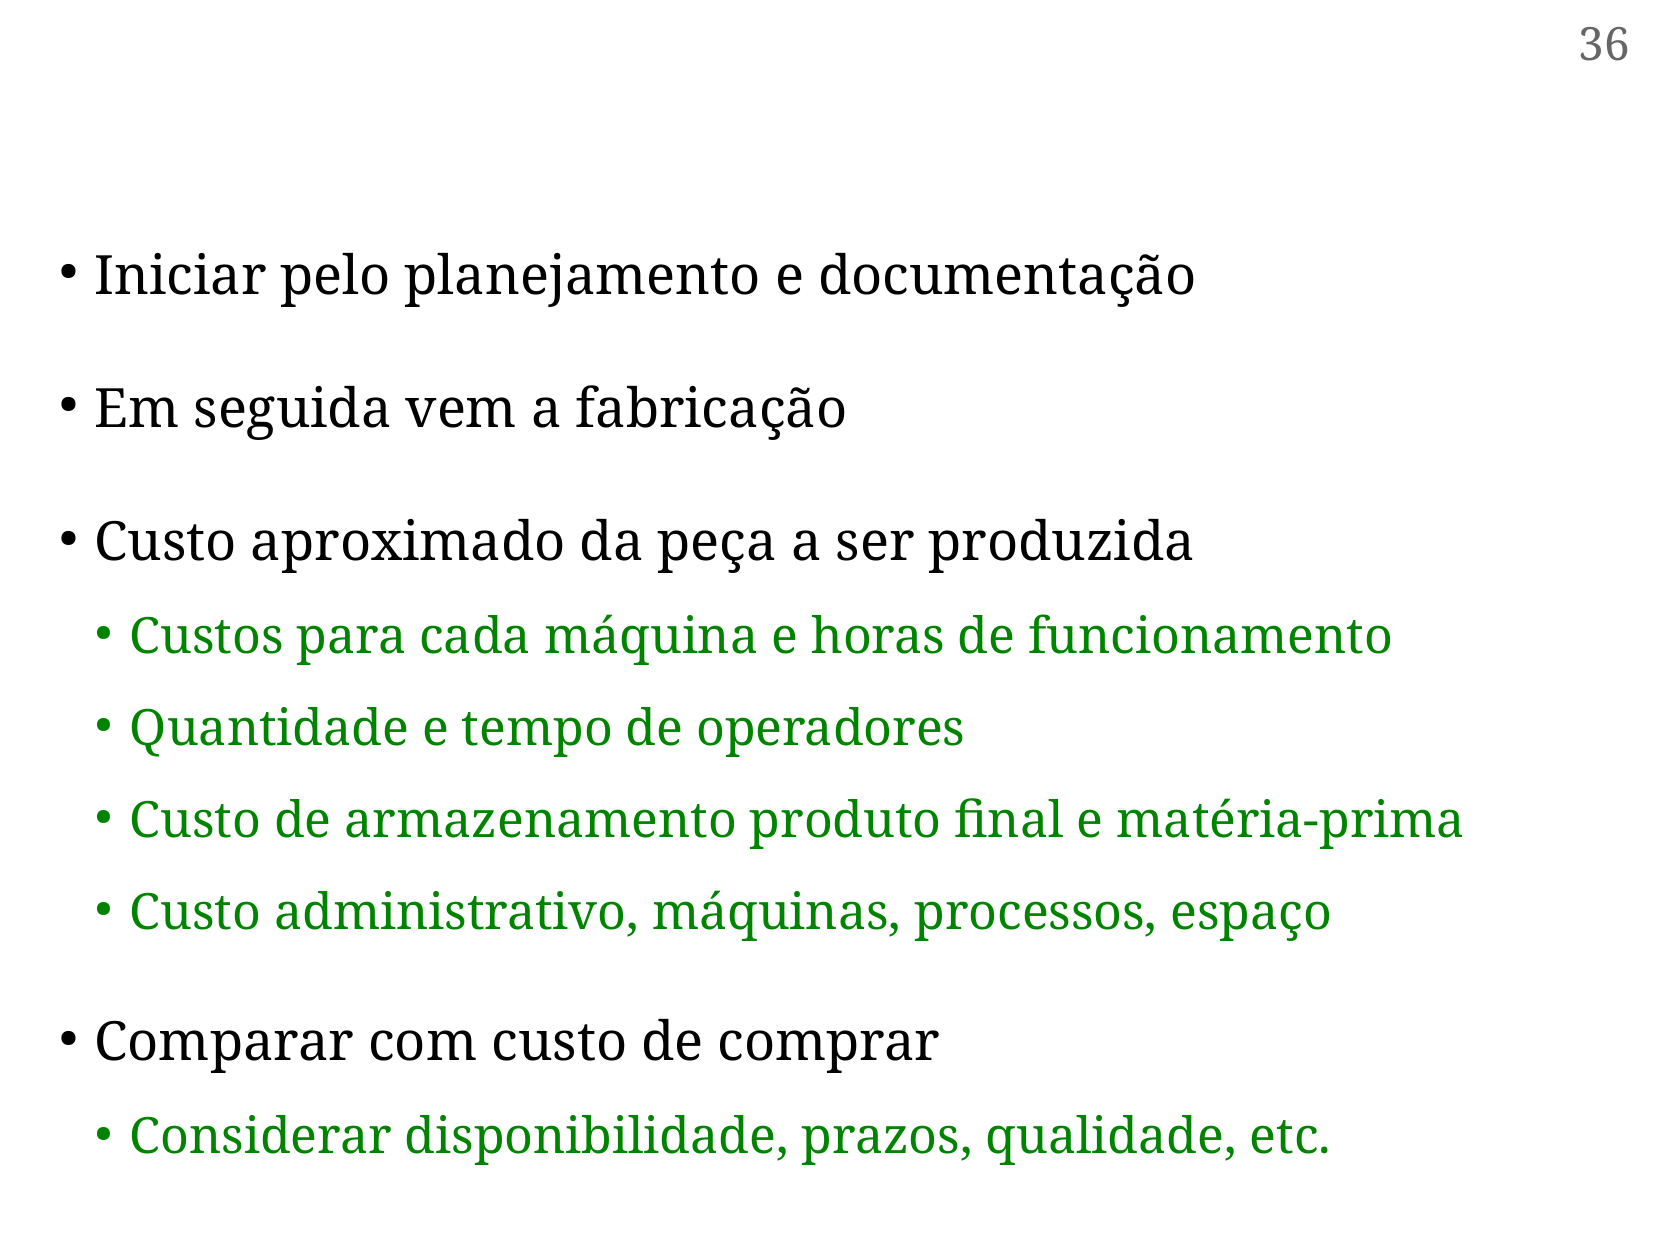

36
#
Iniciar pelo planejamento e documentação
Em seguida vem a fabricação
Custo aproximado da peça a ser produzida
Custos para cada máquina e horas de funcionamento
Quantidade e tempo de operadores
Custo de armazenamento produto final e matéria-prima
Custo administrativo, máquinas, processos, espaço
Comparar com custo de comprar
Considerar disponibilidade, prazos, qualidade, etc.